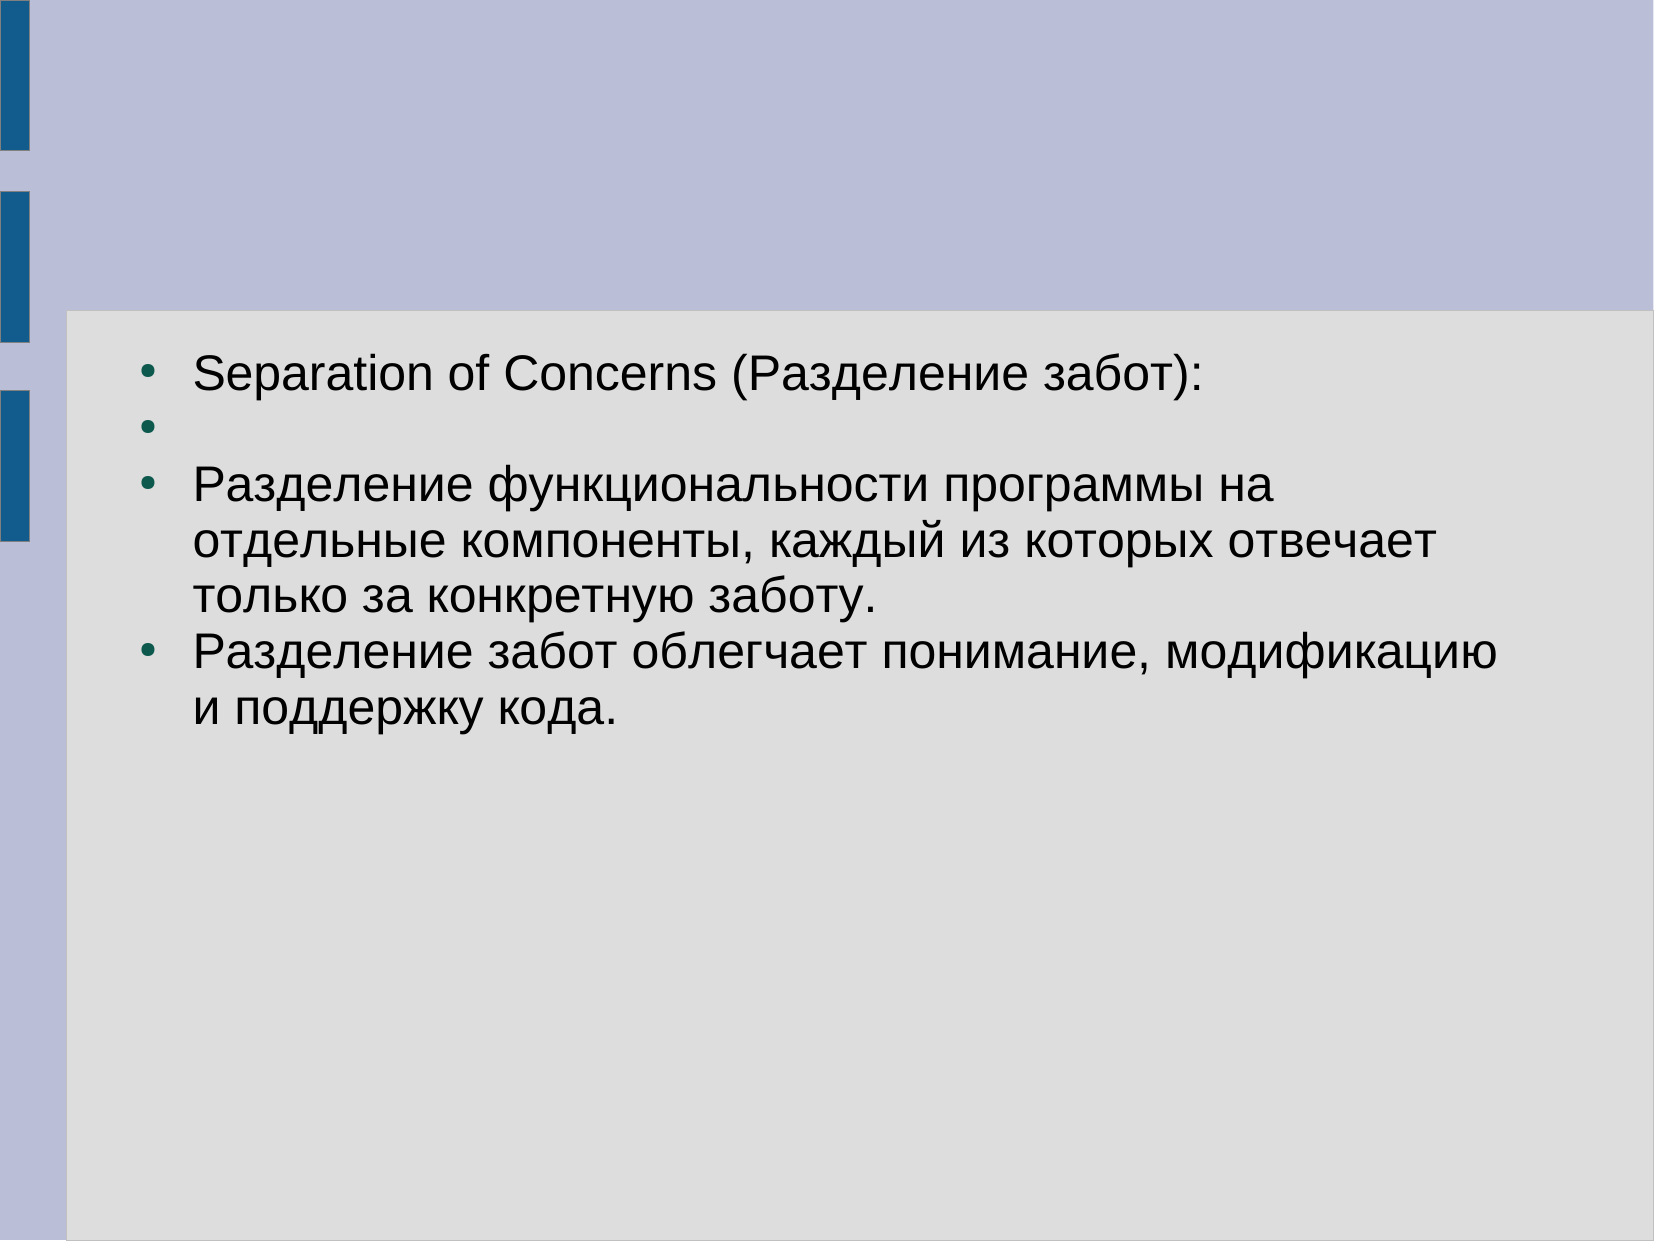

#
Separation of Concerns (Разделение забот):
Разделение функциональности программы на отдельные компоненты, каждый из которых отвечает только за конкретную заботу.
Разделение забот облегчает понимание, модификацию и поддержку кода.